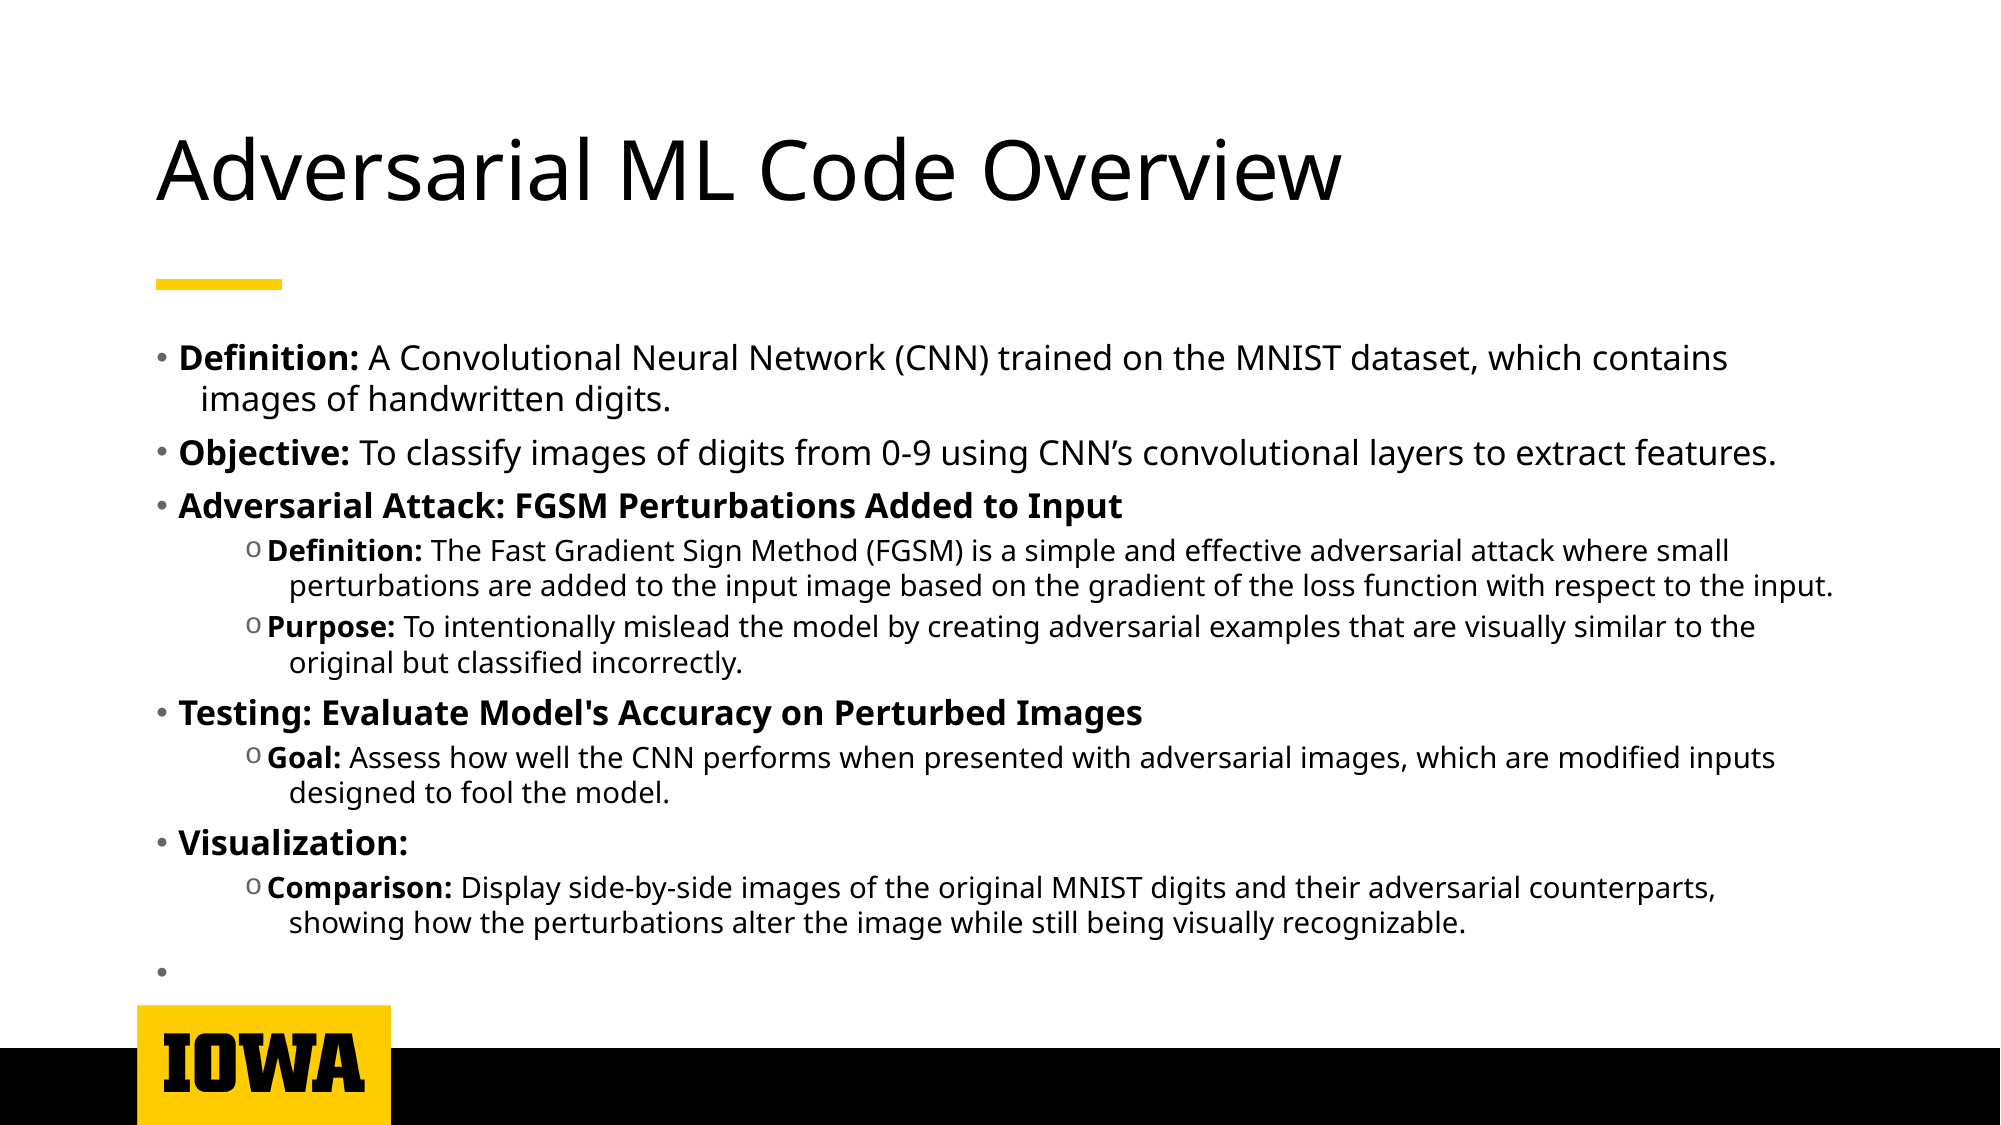

# Adversarial ML Code Overview
Definition: A Convolutional Neural Network (CNN) trained on the MNIST dataset, which contains images of handwritten digits.
Objective: To classify images of digits from 0-9 using CNN’s convolutional layers to extract features.
Adversarial Attack: FGSM Perturbations Added to Input
Definition: The Fast Gradient Sign Method (FGSM) is a simple and effective adversarial attack where small perturbations are added to the input image based on the gradient of the loss function with respect to the input.
Purpose: To intentionally mislead the model by creating adversarial examples that are visually similar to the original but classified incorrectly.
Testing: Evaluate Model's Accuracy on Perturbed Images
Goal: Assess how well the CNN performs when presented with adversarial images, which are modified inputs designed to fool the model.
Visualization:
Comparison: Display side-by-side images of the original MNIST digits and their adversarial counterparts, showing how the perturbations alter the image while still being visually recognizable.